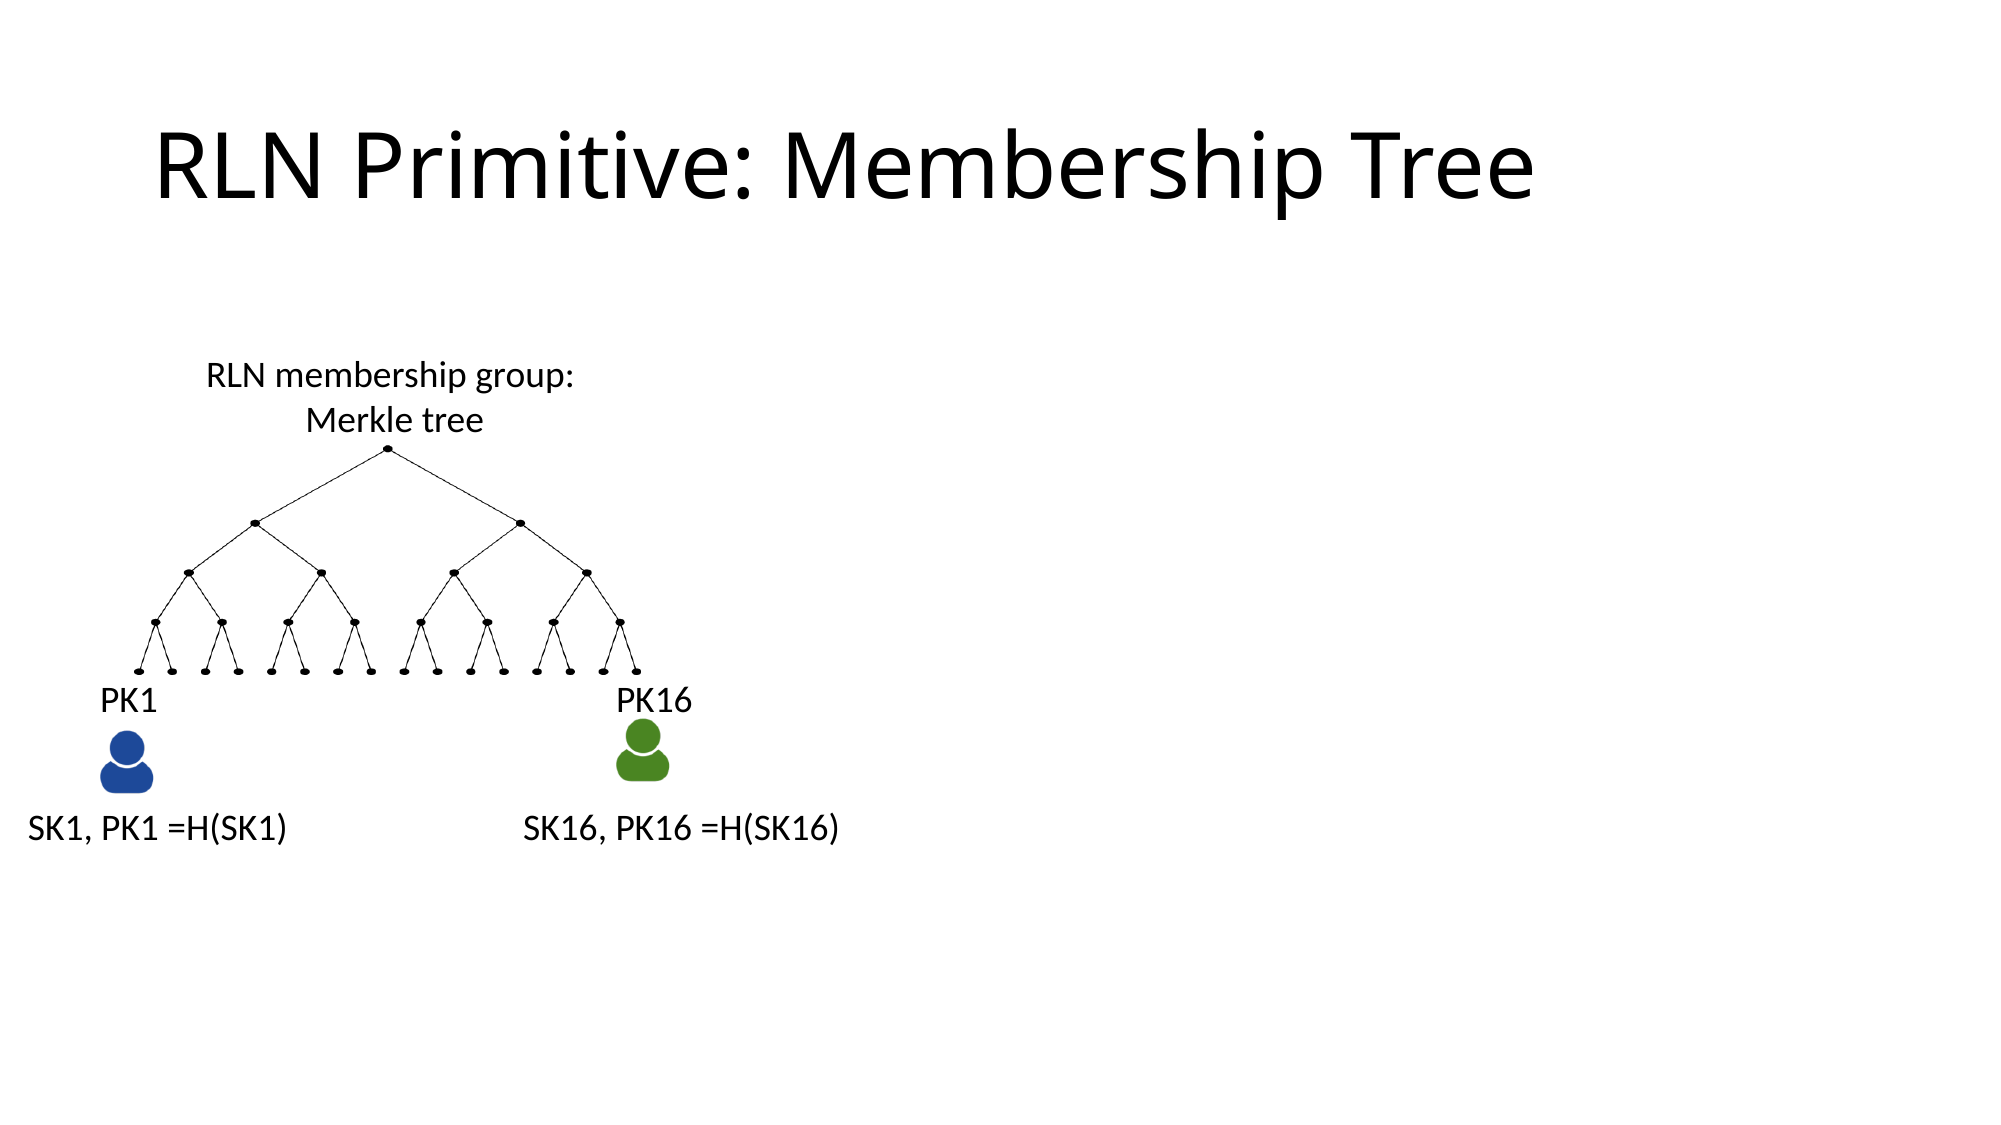

# RLN Primitive: Membership Tree
RLN membership group:
 Merkle tree
PK1
PK16
SK1, PK1 =H(SK1)
SK16, PK16 =H(SK16)